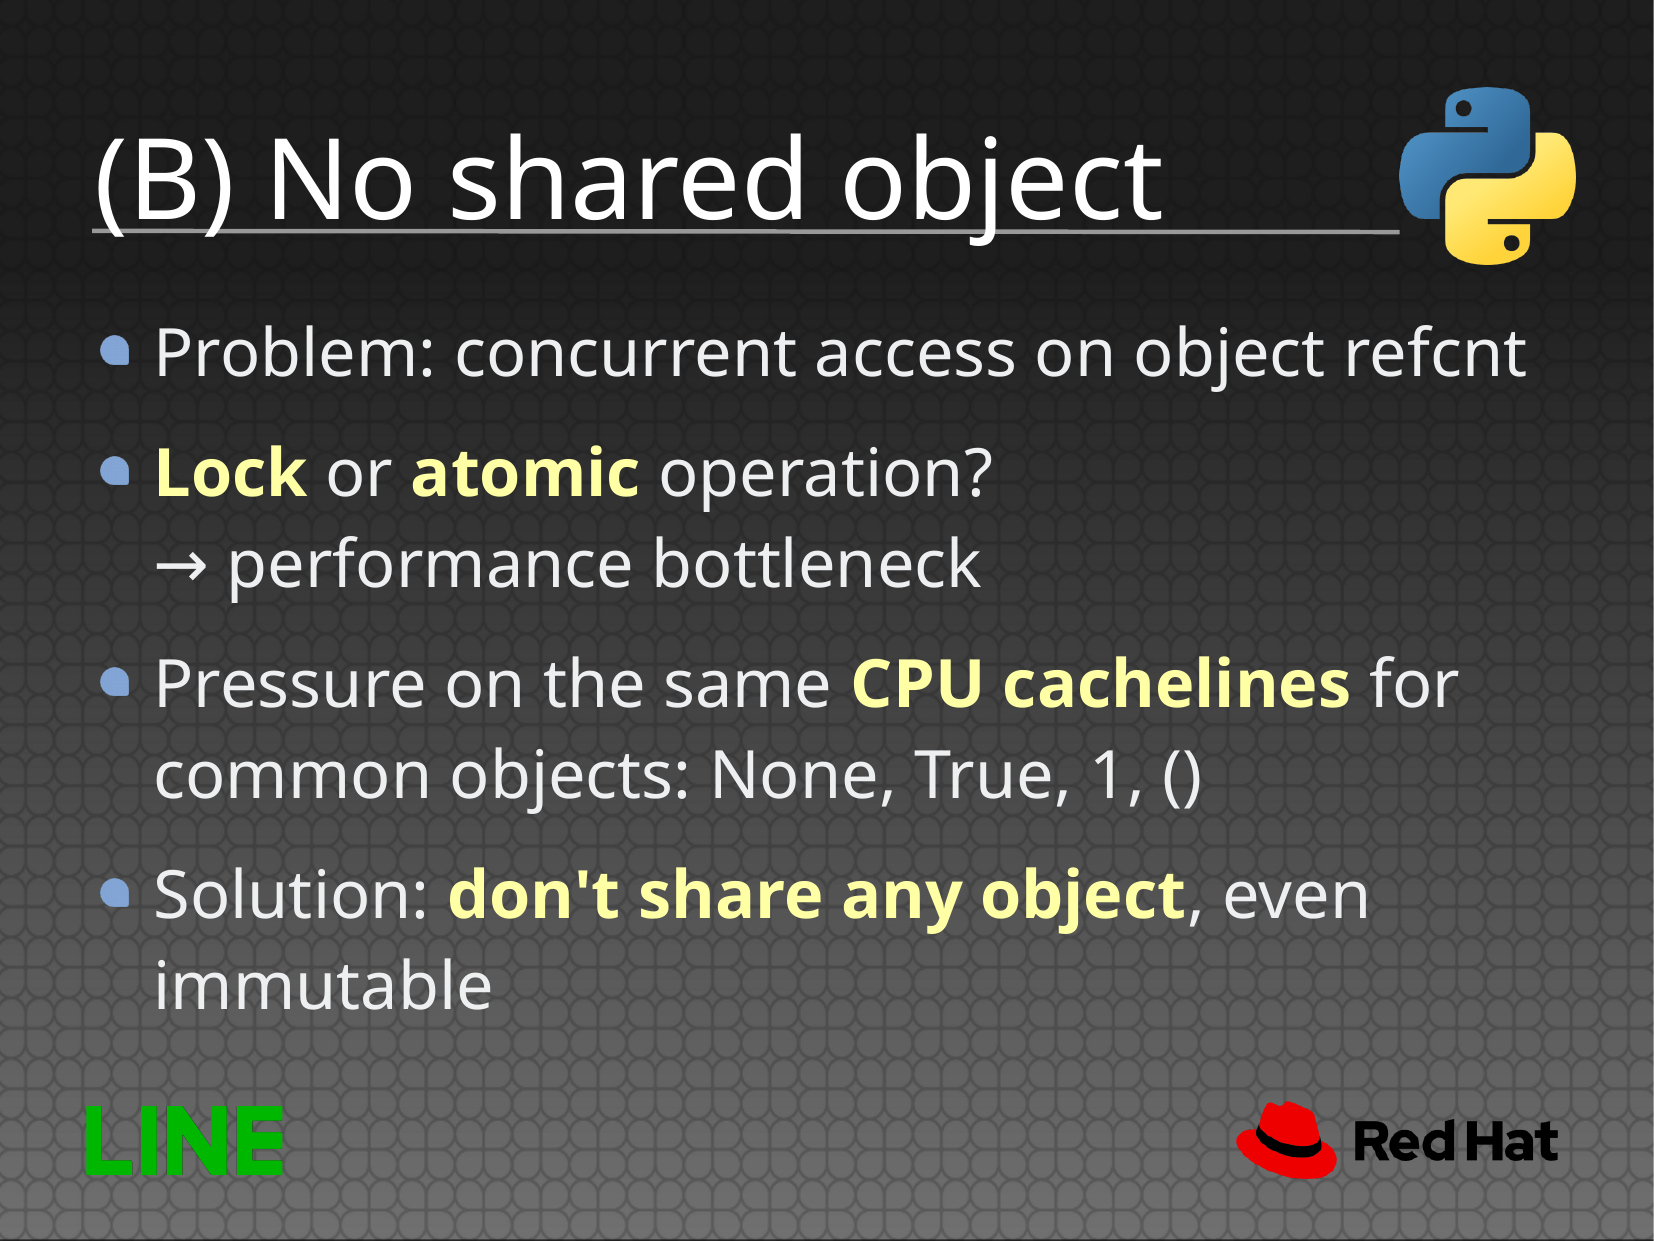

(B) No shared object
# Problem: concurrent access on object refcnt
Lock or atomic operation?
→ performance bottleneck
Pressure on the same CPU cachelines for common objects: None, True, 1, ()
Solution: don't share any object, even immutable